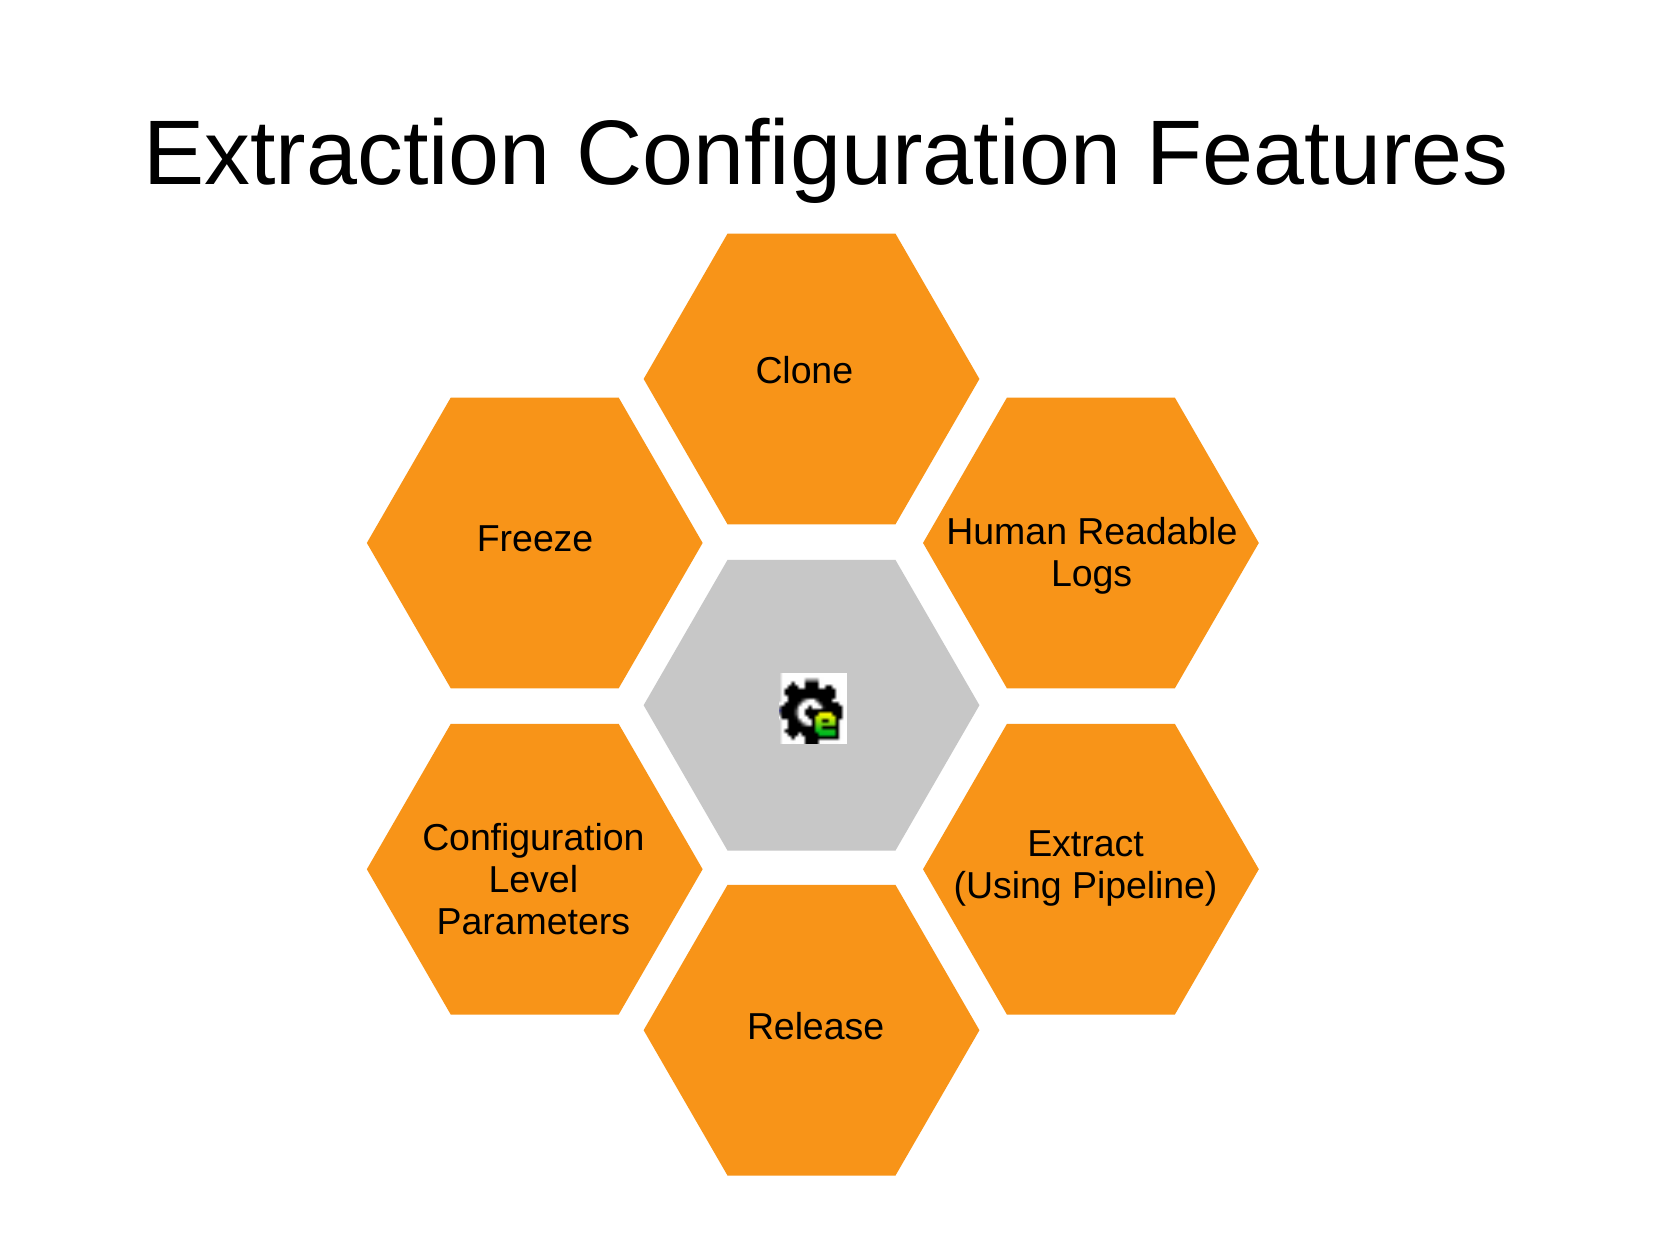

# Extraction Configuration Features
Clone
Human Readable
Logs
Freeze
Configuration
Level
Parameters
Extract
(Using Pipeline)
Release